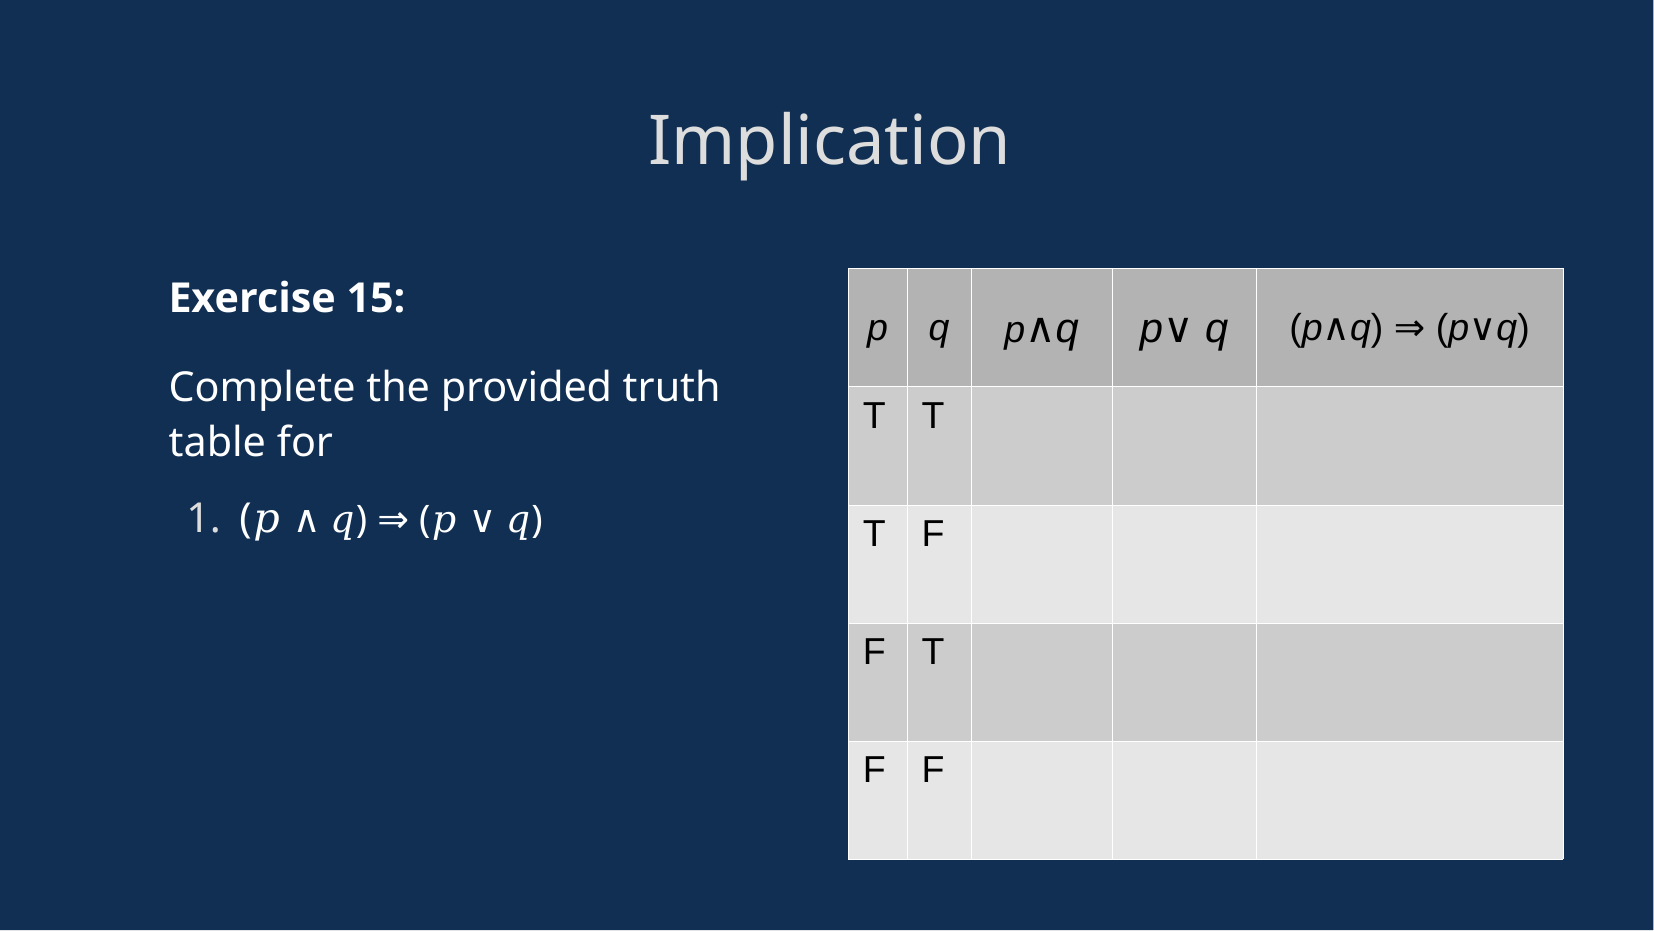

# Implication
Exercise 15:
Complete the provided truth table for
(𝑝 ∧ 𝑞) ⇒ (𝑝 ∨ 𝑞)
| p | q | p∧q | p∨ q | (p∧q) ⇒ (p∨q) |
| --- | --- | --- | --- | --- |
| T | T | | | |
| T | F | | | |
| F | T | | | |
| F | F | | | |